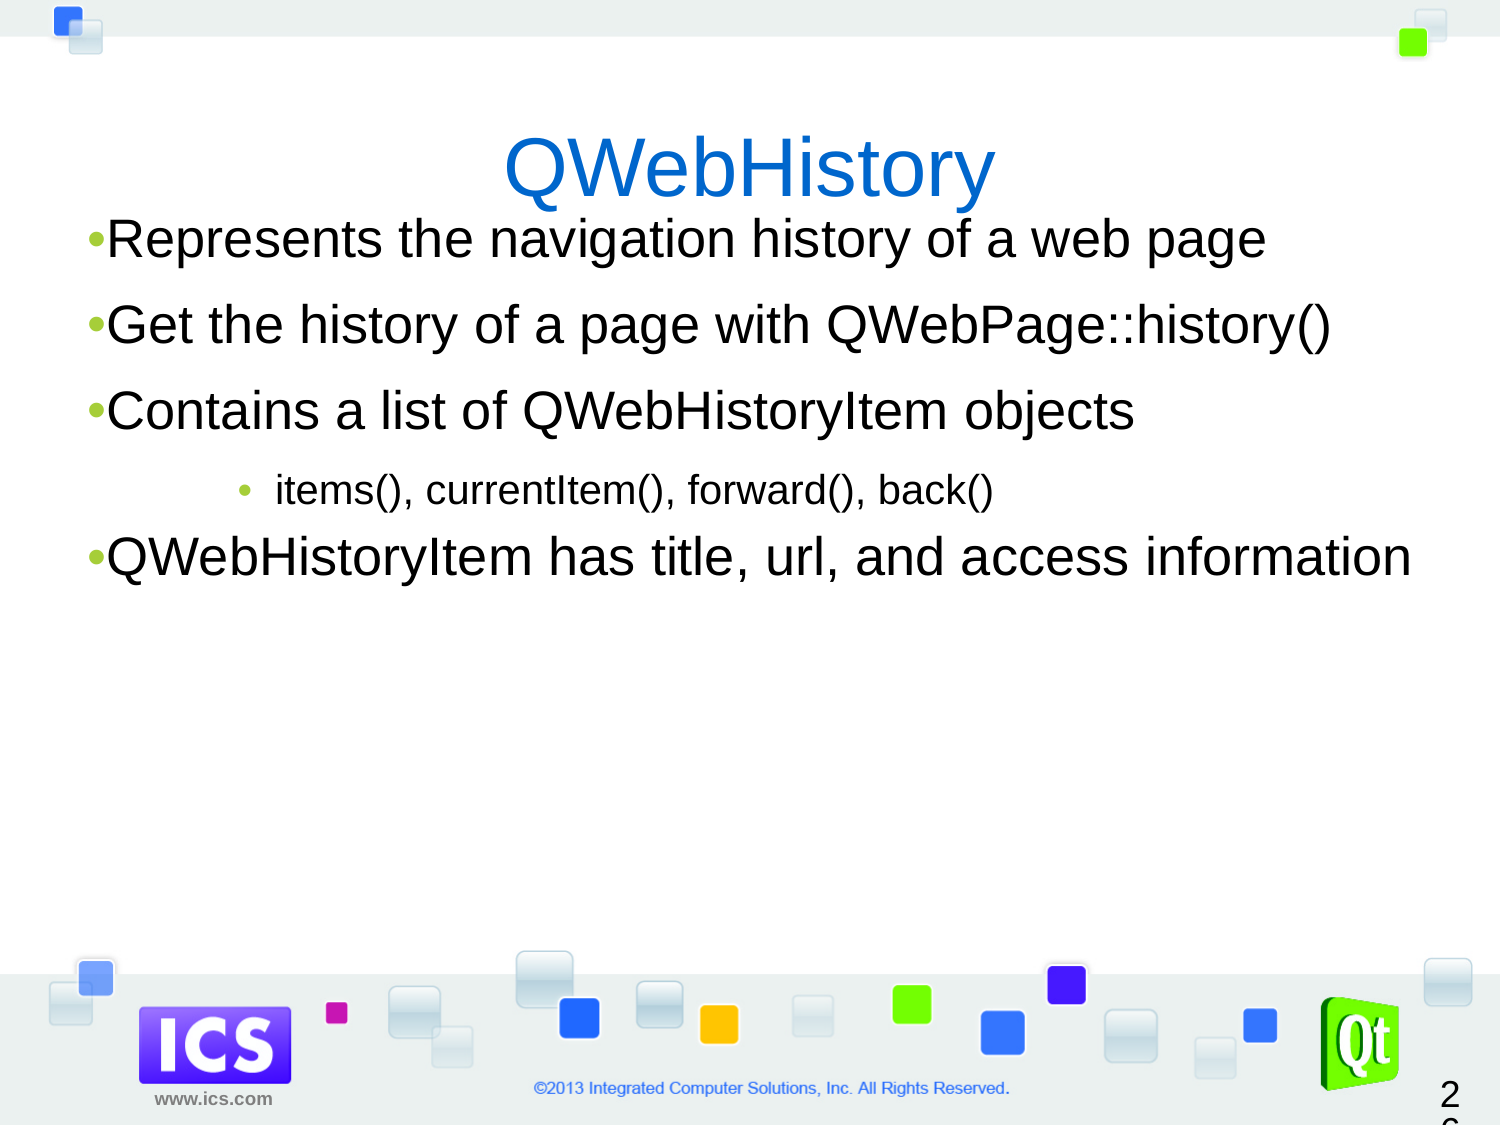

# QWebHistory
Represents the navigation history of a web page
Get the history of a page with QWebPage::history()
Contains a list of QWebHistoryItem objects
items(), currentItem(), forward(), back()
QWebHistoryItem has title, url, and access information